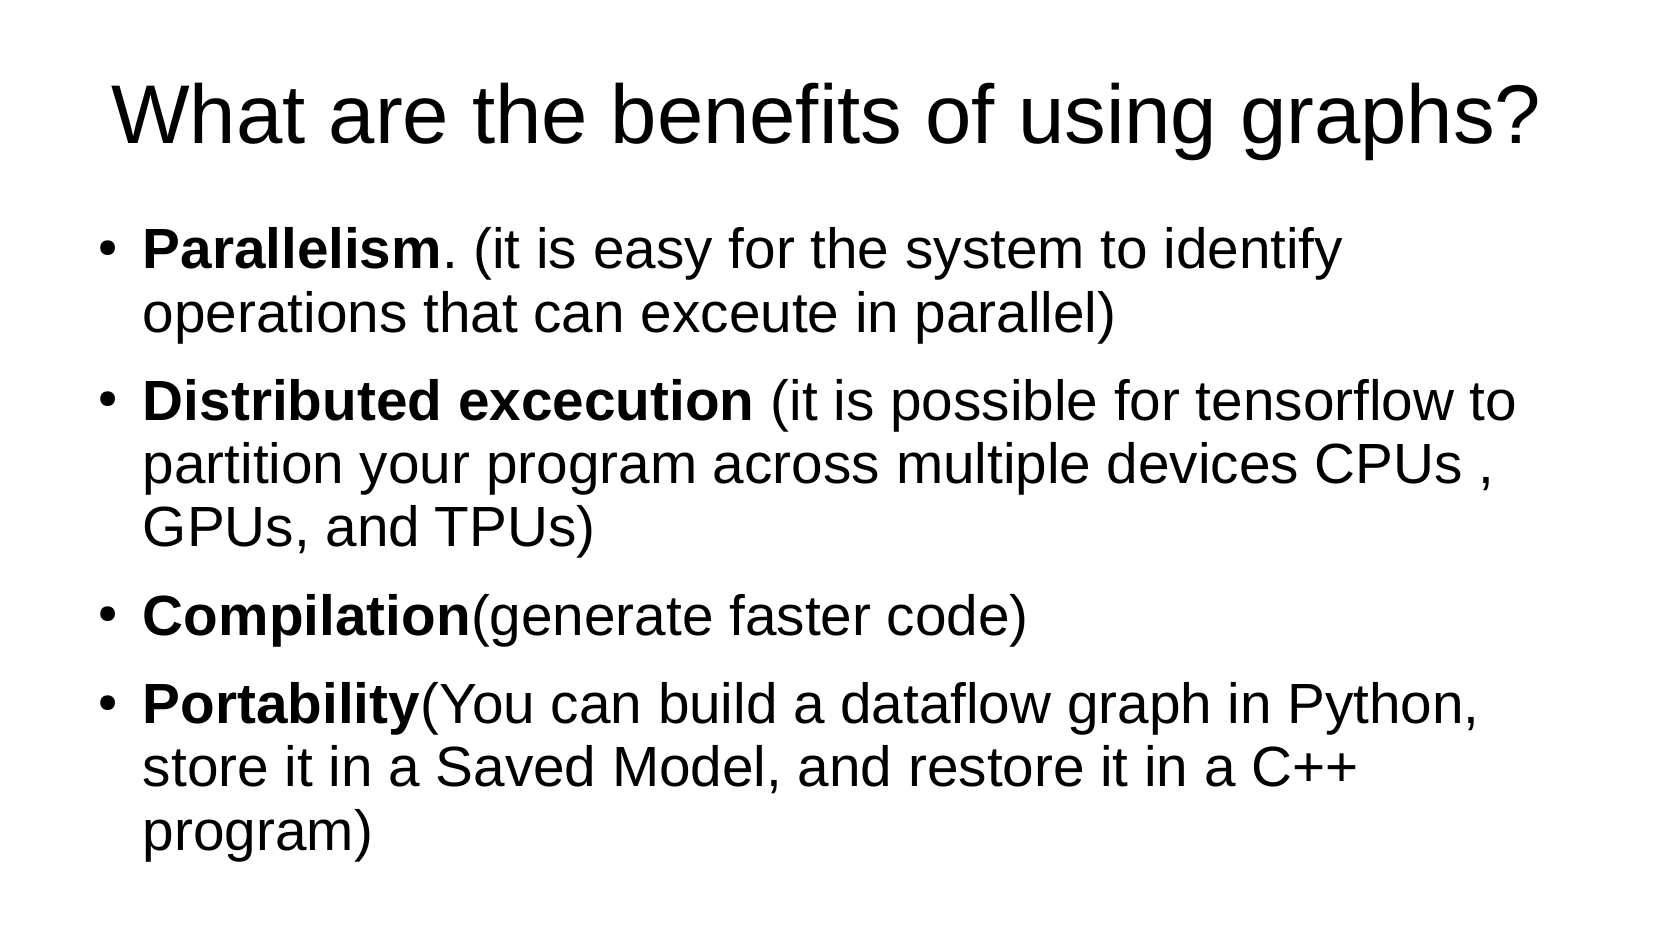

# What are the benefits of using graphs?
Parallelism. (it is easy for the system to identify operations that can exceute in parallel)
Distributed excecution (it is possible for tensorflow to partition your program across multiple devices CPUs , GPUs, and TPUs)
Compilation(generate faster code)
Portability(You can build a dataflow graph in Python, store it in a Saved Model, and restore it in a C++ program)